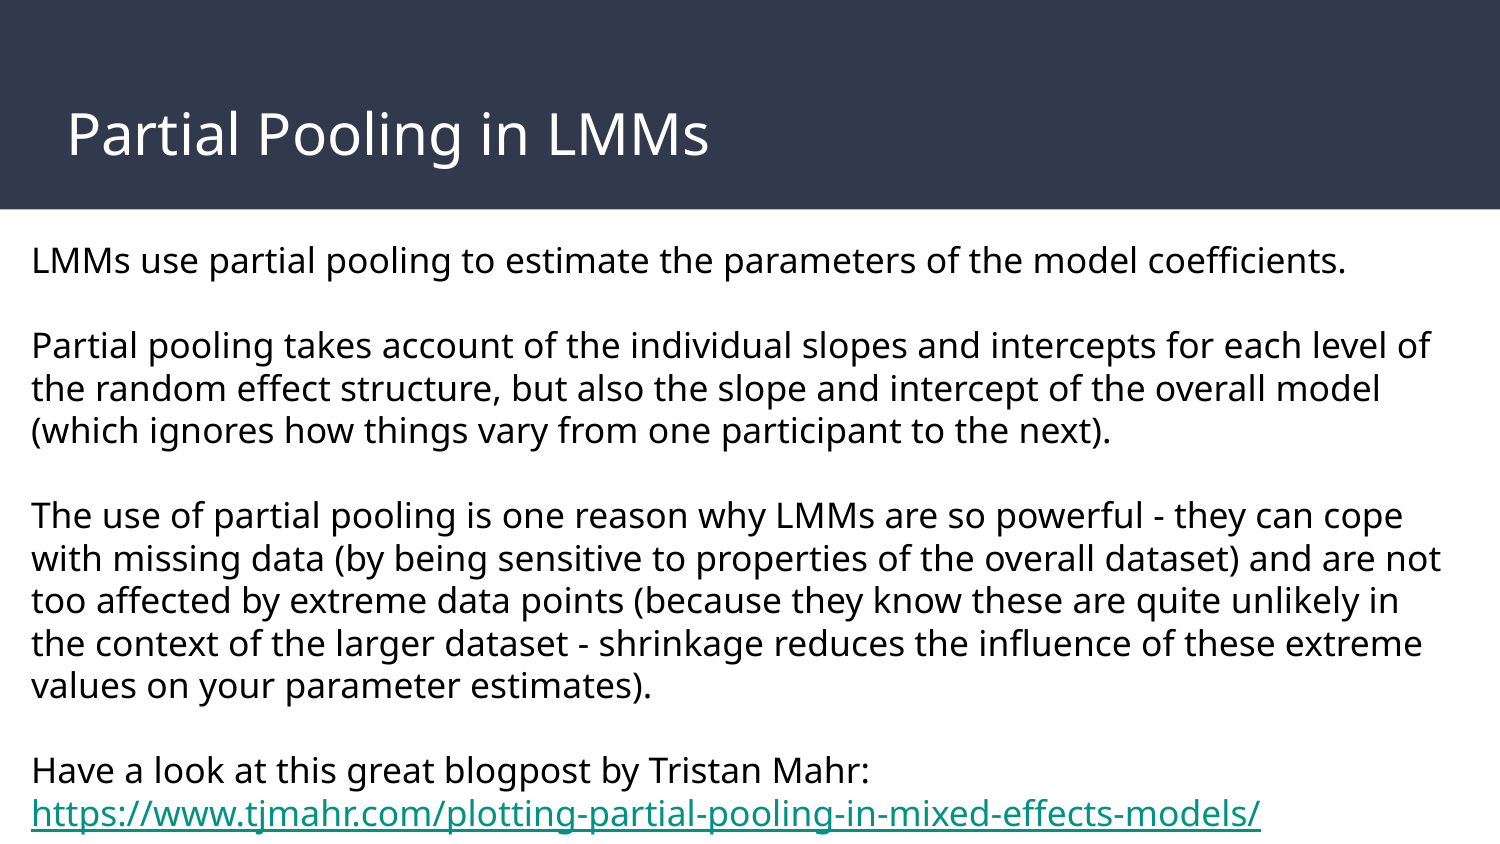

# Partial Pooling in LMMs
LMMs use partial pooling to estimate the parameters of the model coefficients.
Partial pooling takes account of the individual slopes and intercepts for each level of the random effect structure, but also the slope and intercept of the overall model (which ignores how things vary from one participant to the next).
The use of partial pooling is one reason why LMMs are so powerful - they can cope with missing data (by being sensitive to properties of the overall dataset) and are not too affected by extreme data points (because they know these are quite unlikely in the context of the larger dataset - shrinkage reduces the influence of these extreme values on your parameter estimates).
Have a look at this great blogpost by Tristan Mahr: https://www.tjmahr.com/plotting-partial-pooling-in-mixed-effects-models/